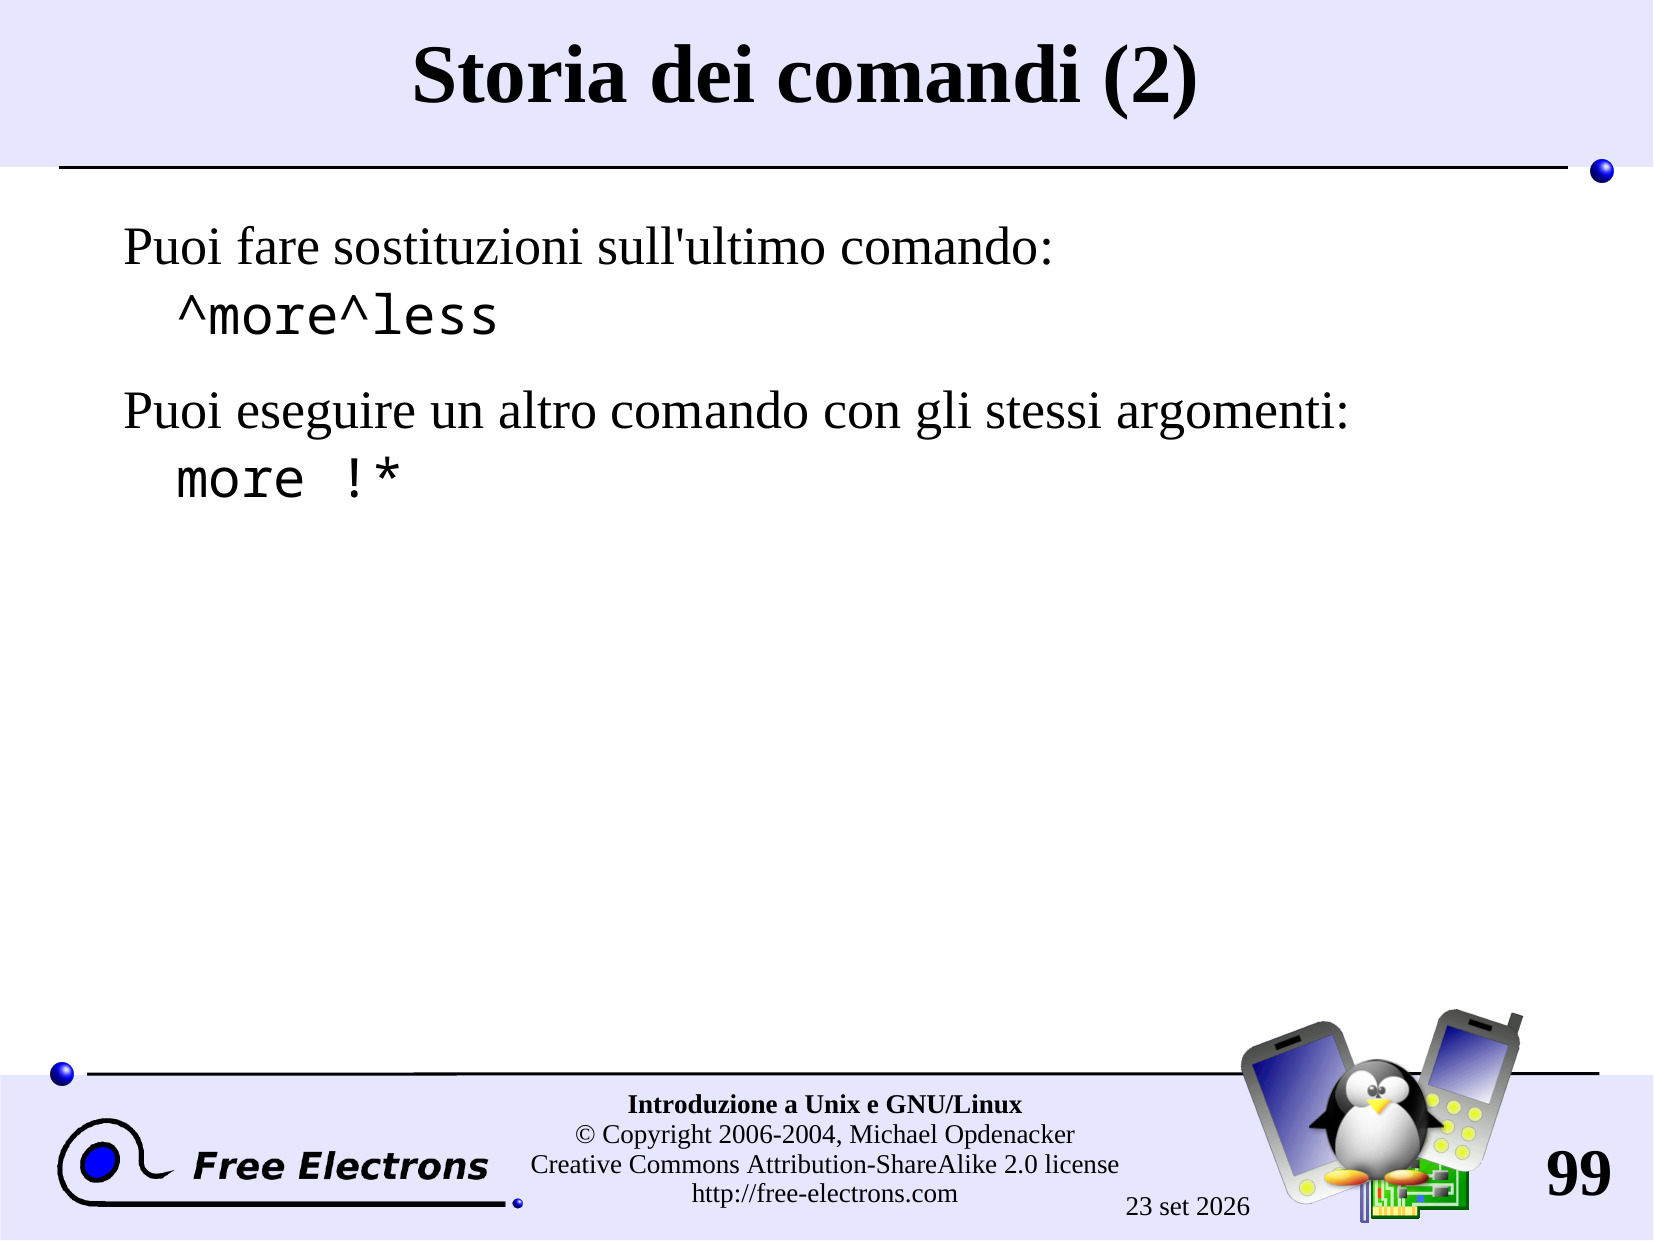

# Storia dei comandi (2)
Puoi fare sostituzioni sull'ultimo comando:
^more^less
Puoi eseguire un altro comando con gli stessi argomenti:
more !*